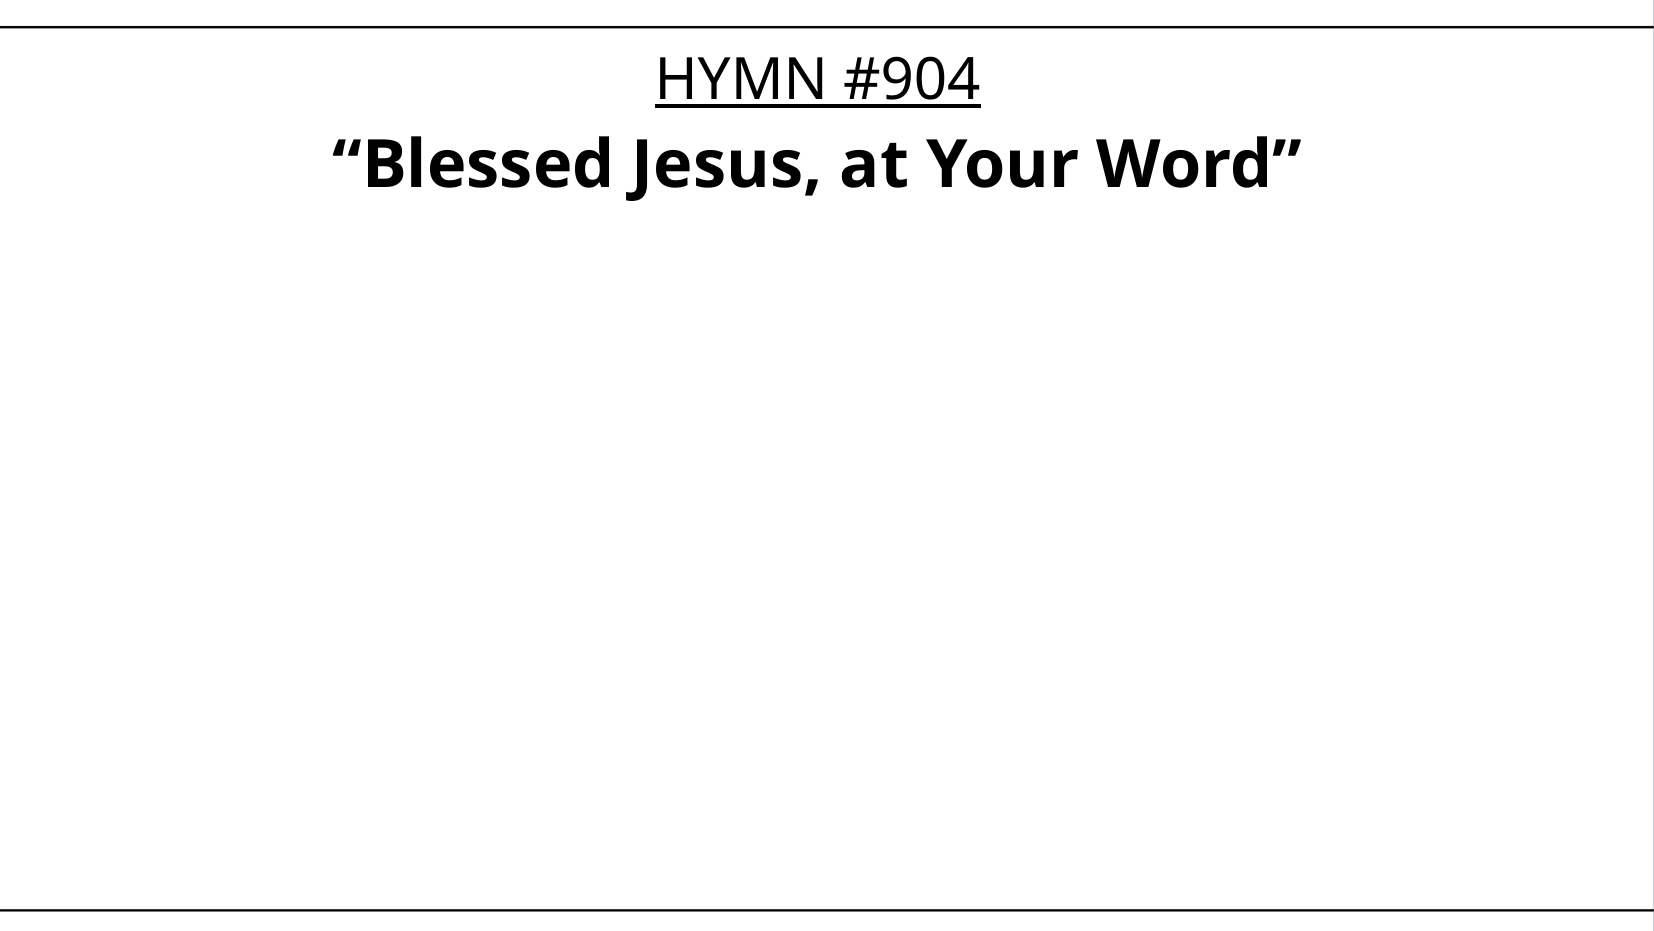

HYMN #904
“Blessed Jesus, at Your Word”